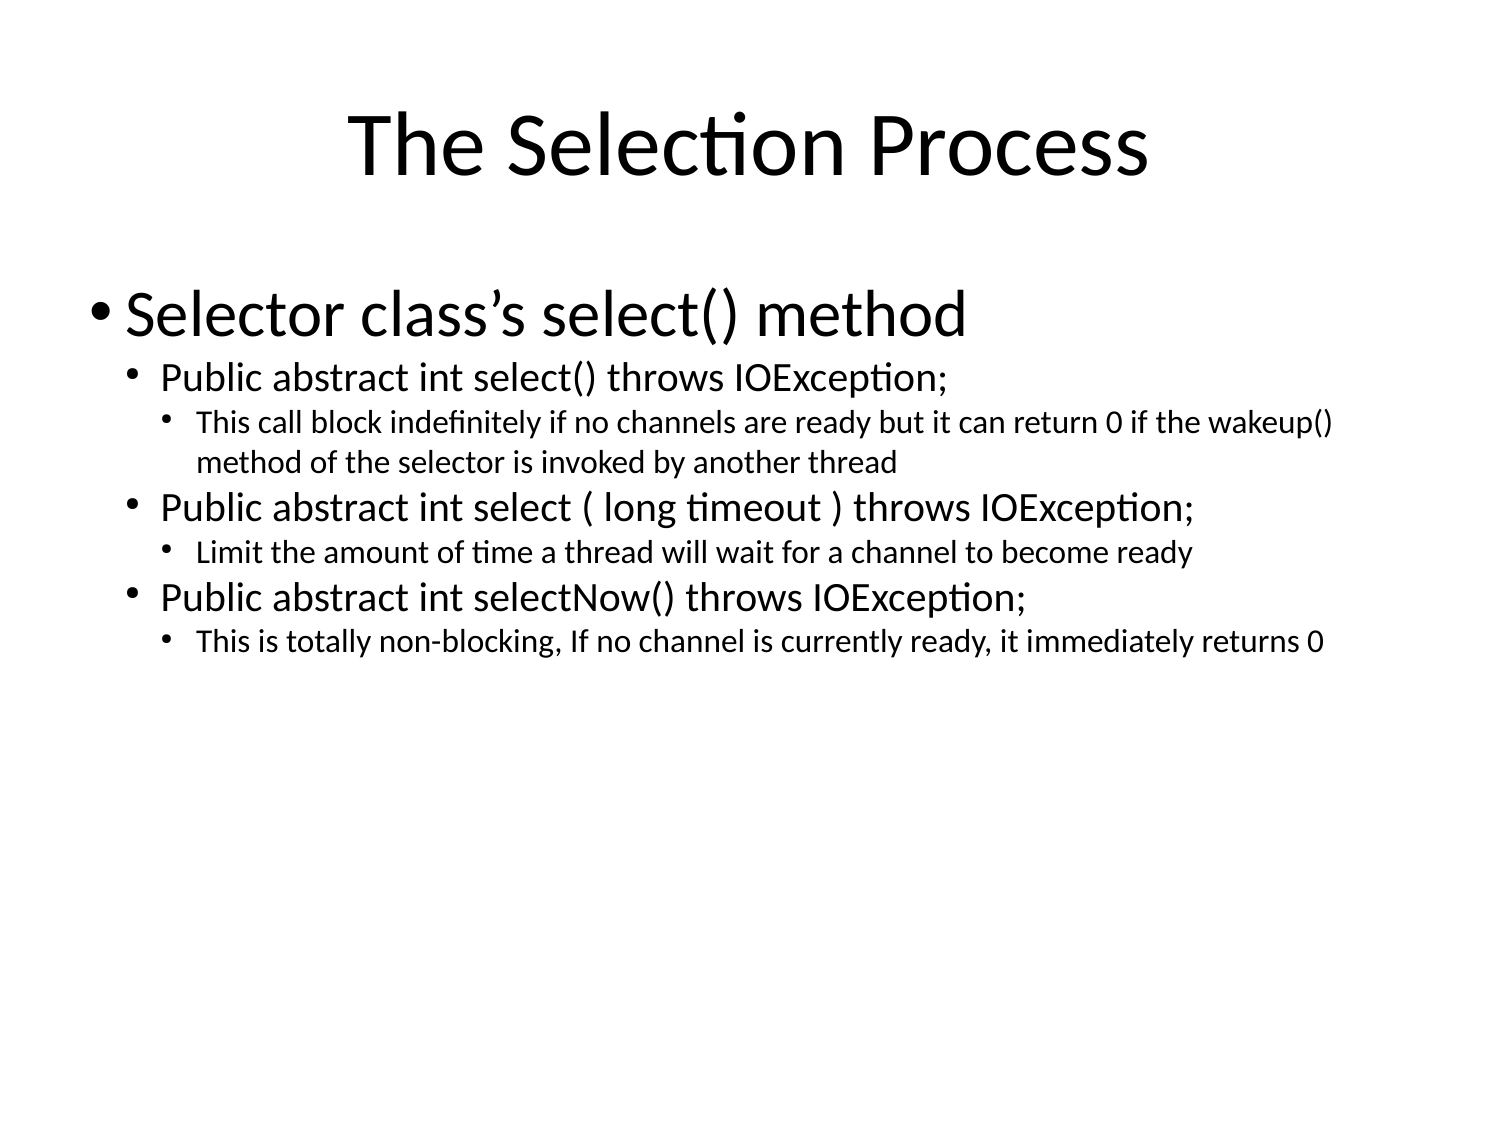

The Selection Process
Selector class’s select() method
Public abstract int select() throws IOException;
This call block indefinitely if no channels are ready but it can return 0 if the wakeup() method of the selector is invoked by another thread
Public abstract int select ( long timeout ) throws IOException;
Limit the amount of time a thread will wait for a channel to become ready
Public abstract int selectNow() throws IOException;
This is totally non-blocking, If no channel is currently ready, it immediately returns 0